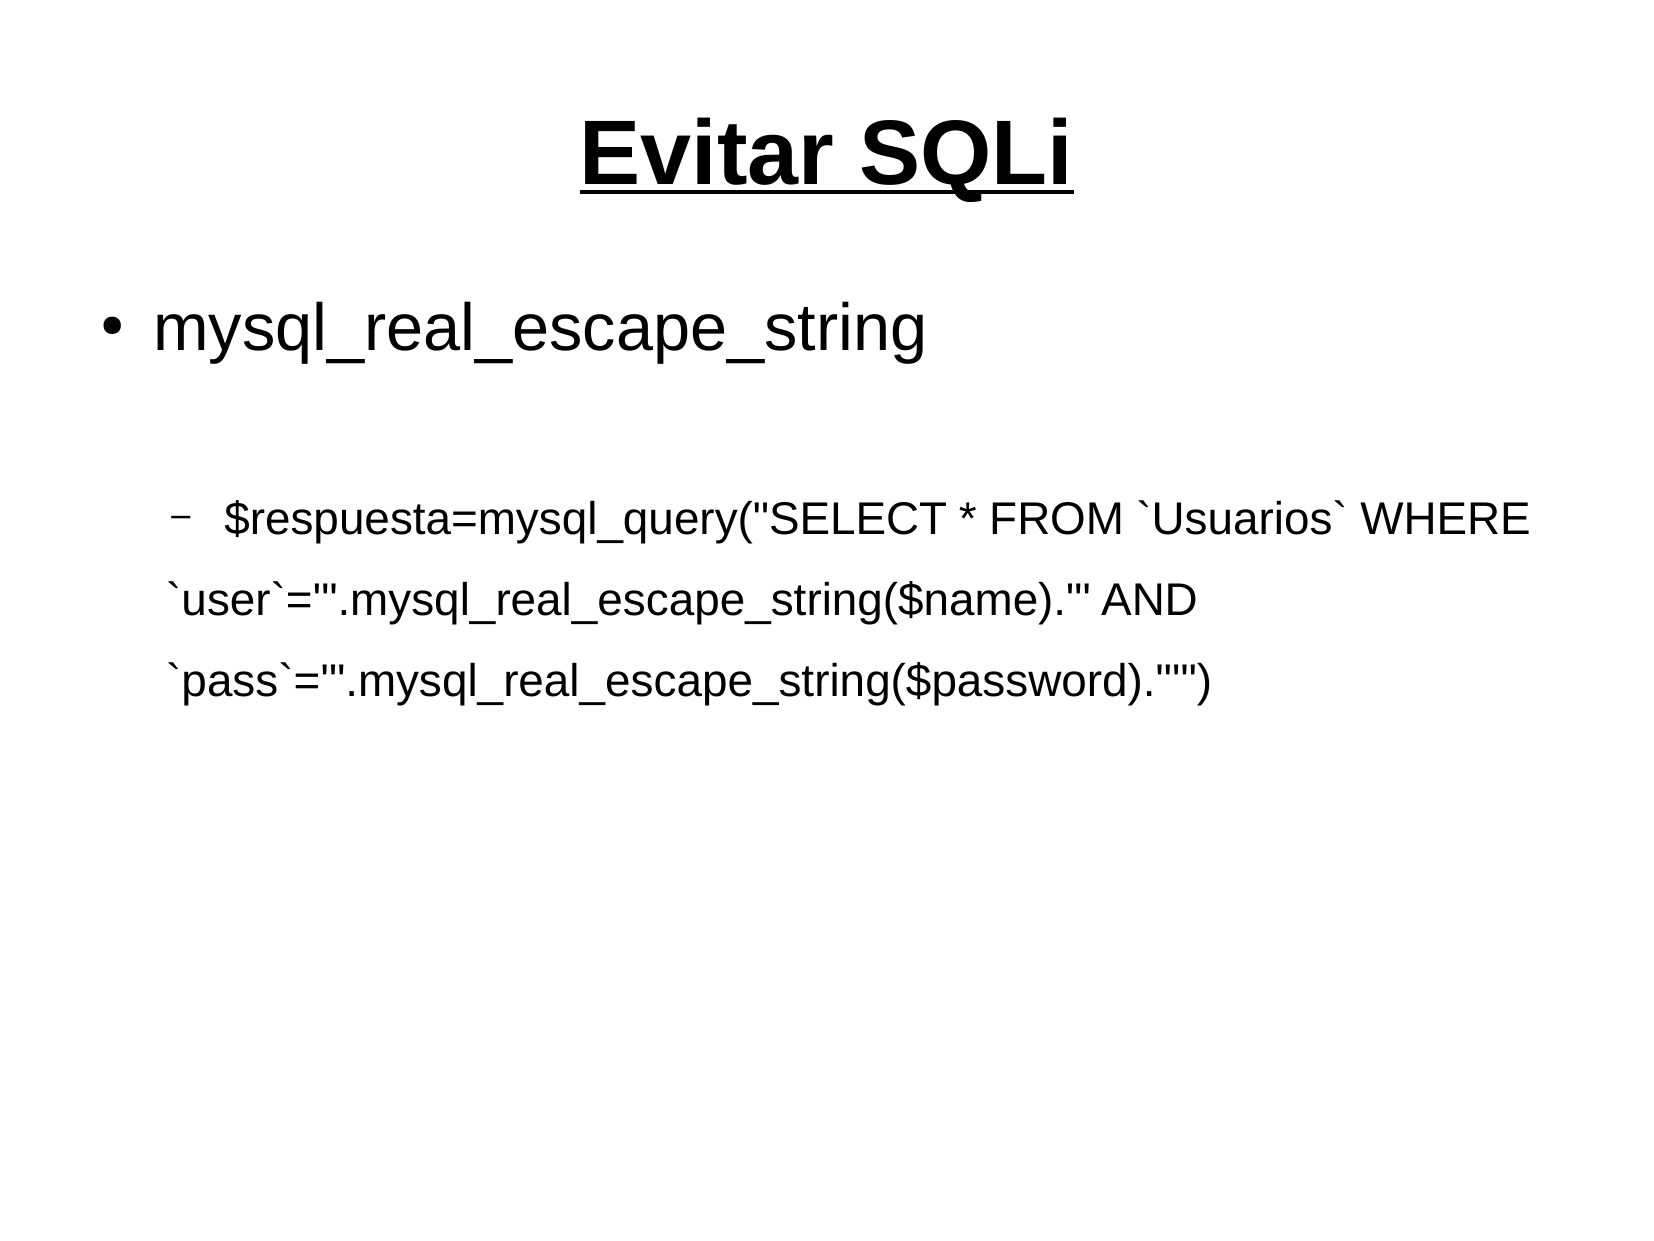

# Evitar SQLi
mysql_real_escape_string
$respuesta=mysql_query("SELECT * FROM `Usuarios` WHERE
 `user`='".mysql_real_escape_string($name)."' AND
 `pass`='".mysql_real_escape_string($password)."'")